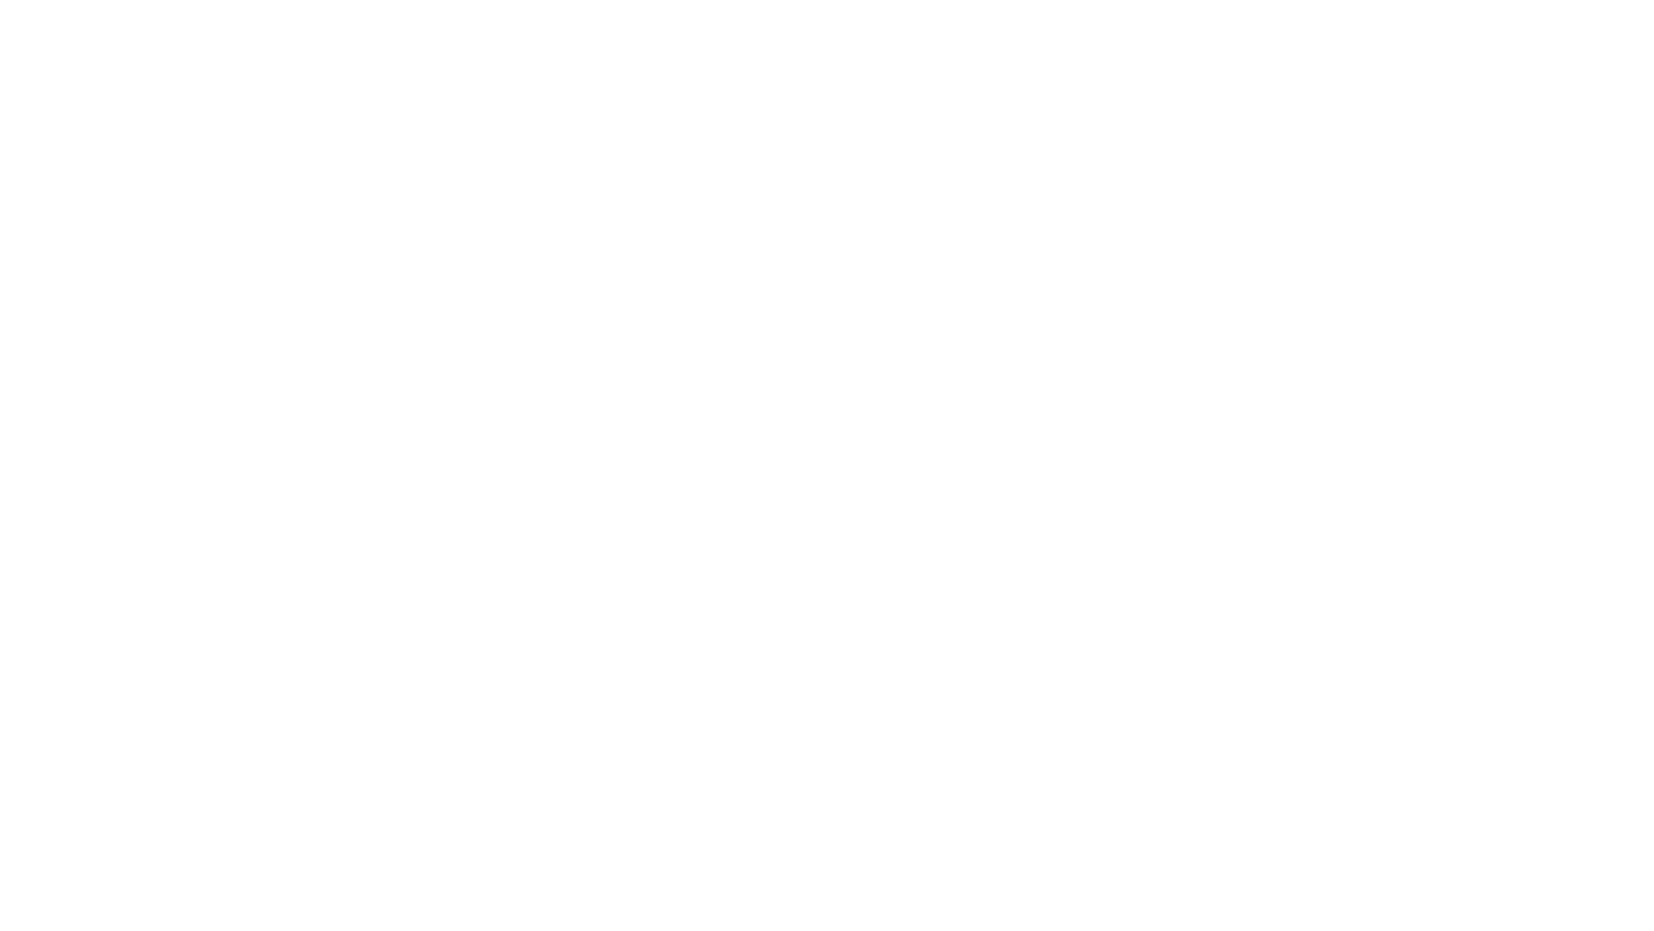

# Teoria eletromagnética e deduções teóricas
Assim deduzindo a equação:
*Porem na direção temos 		que quando integrados em fica:
Assim ficamos somente com: